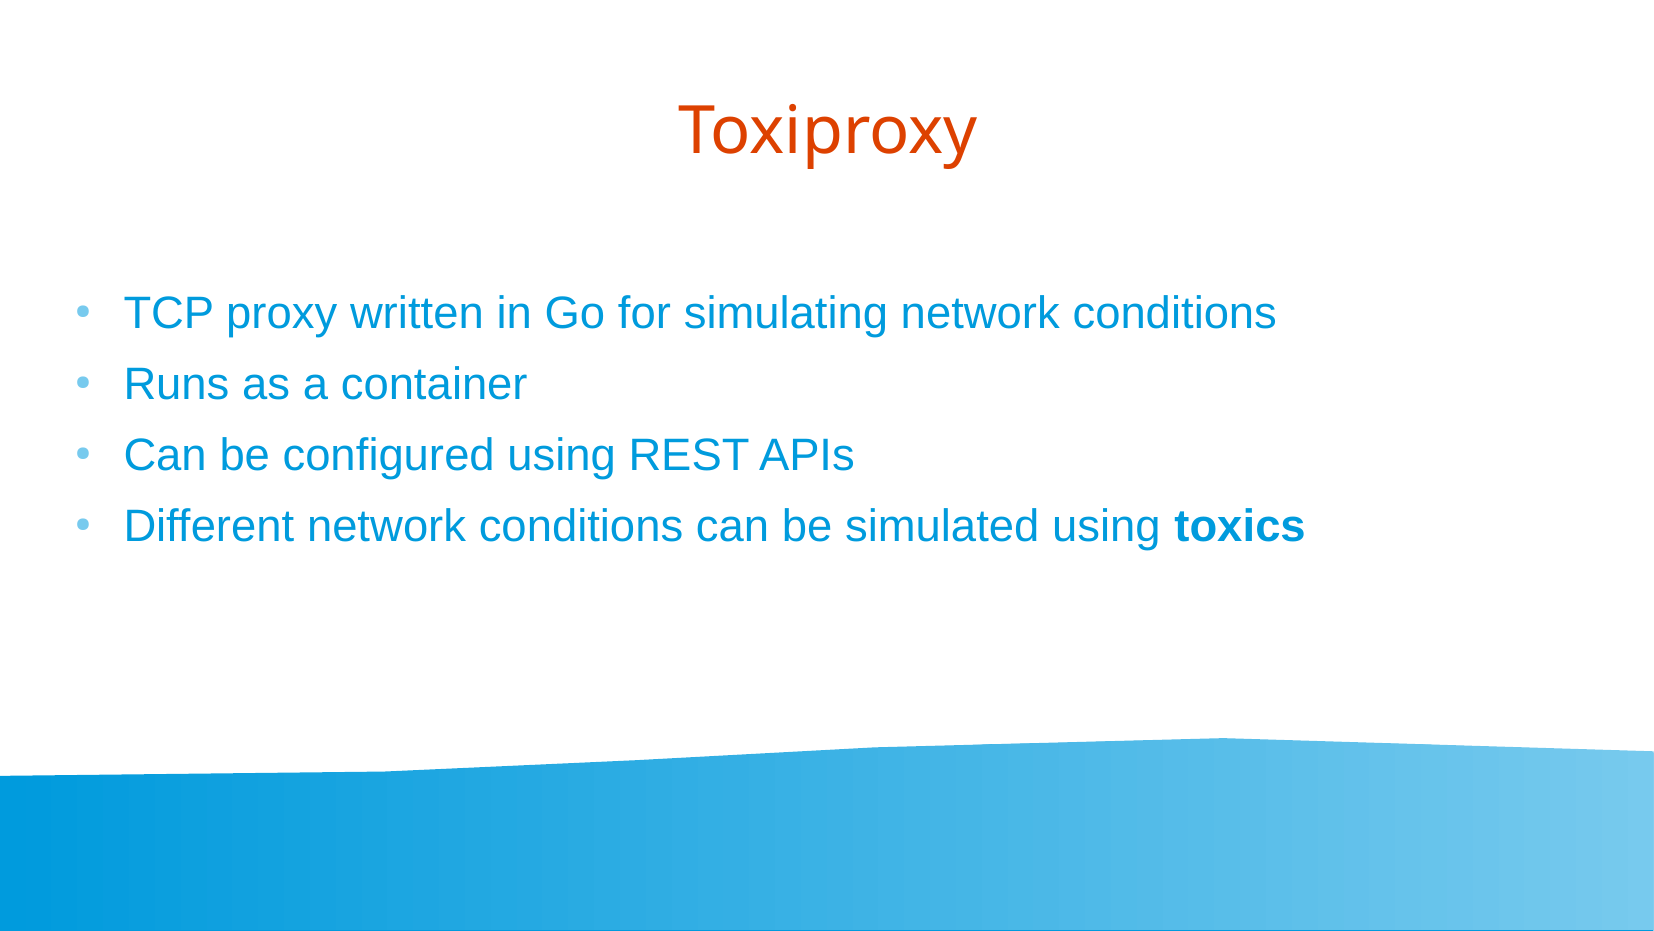

# Toxiproxy
TCP proxy written in Go for simulating network conditions
Runs as a container
Can be configured using REST APIs
Different network conditions can be simulated using toxics